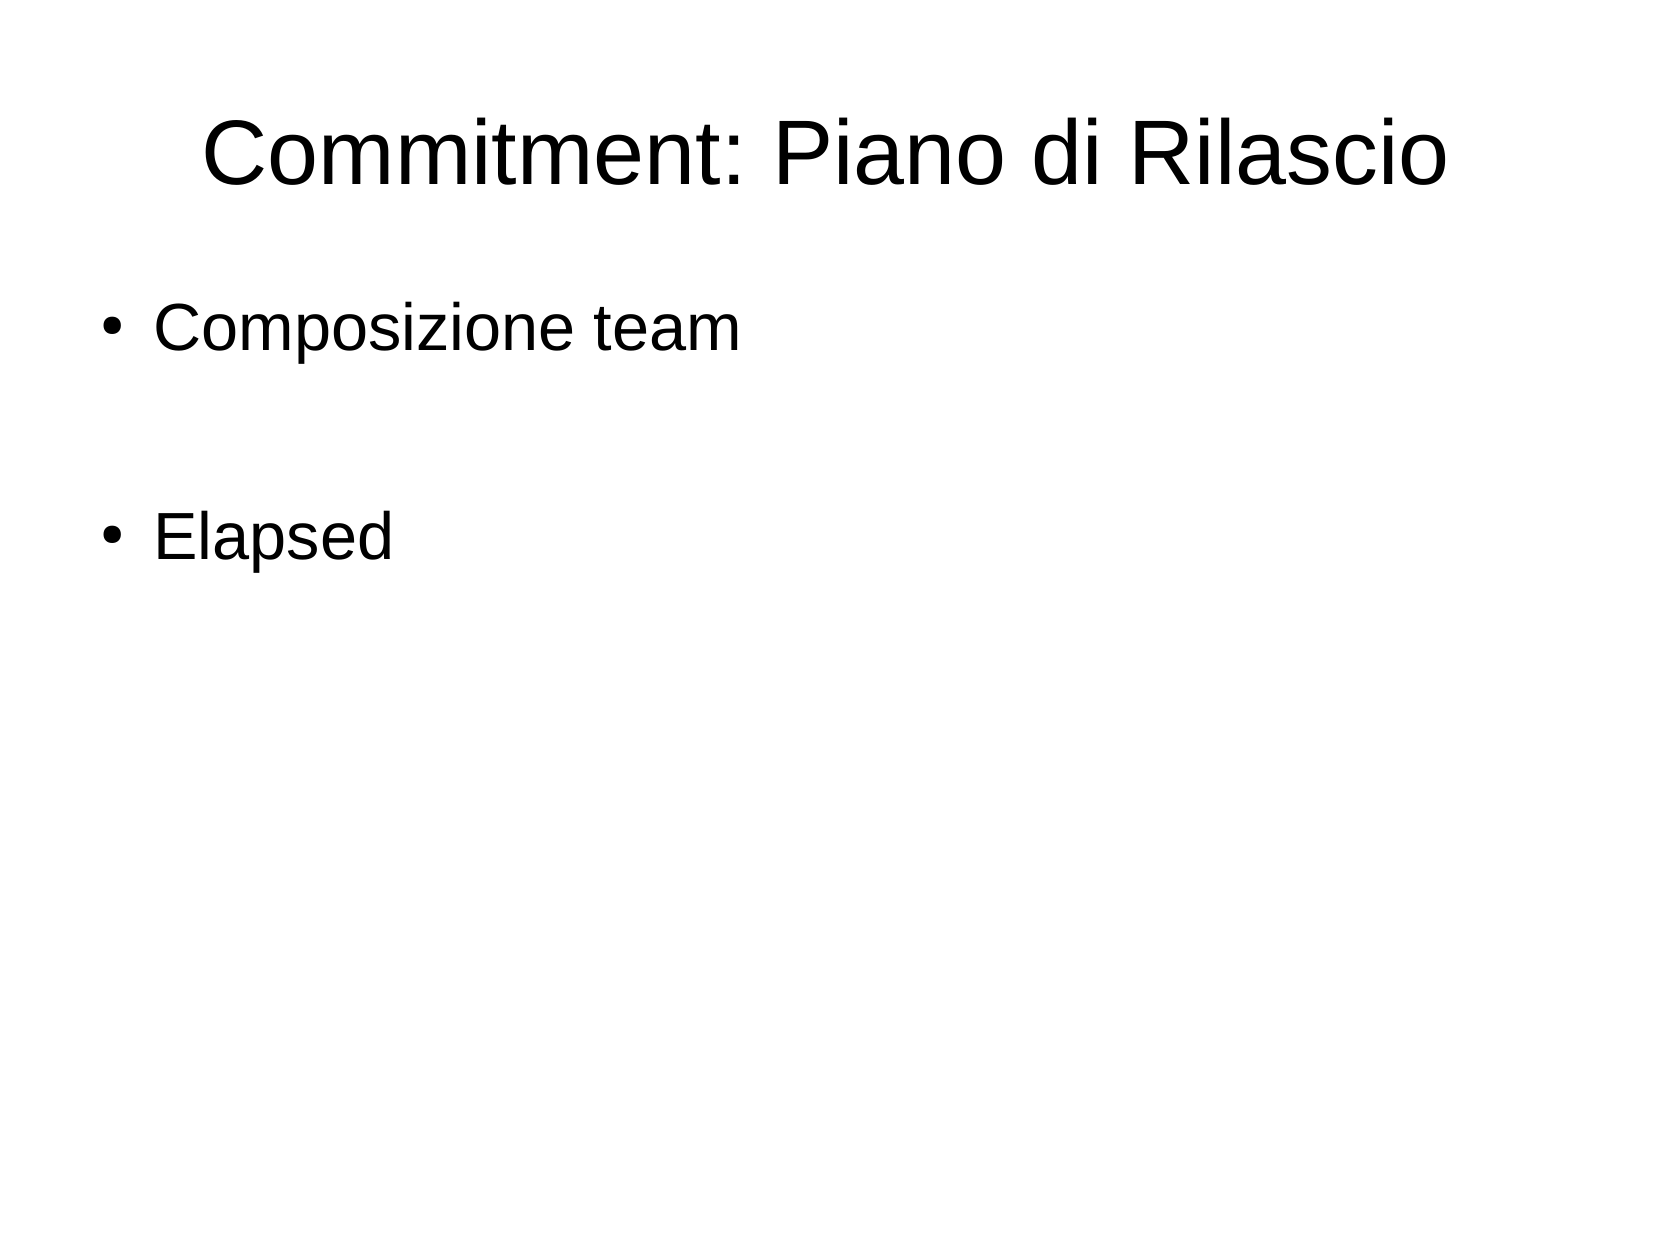

# Commitment: Piano di Rilascio
Composizione team
Elapsed